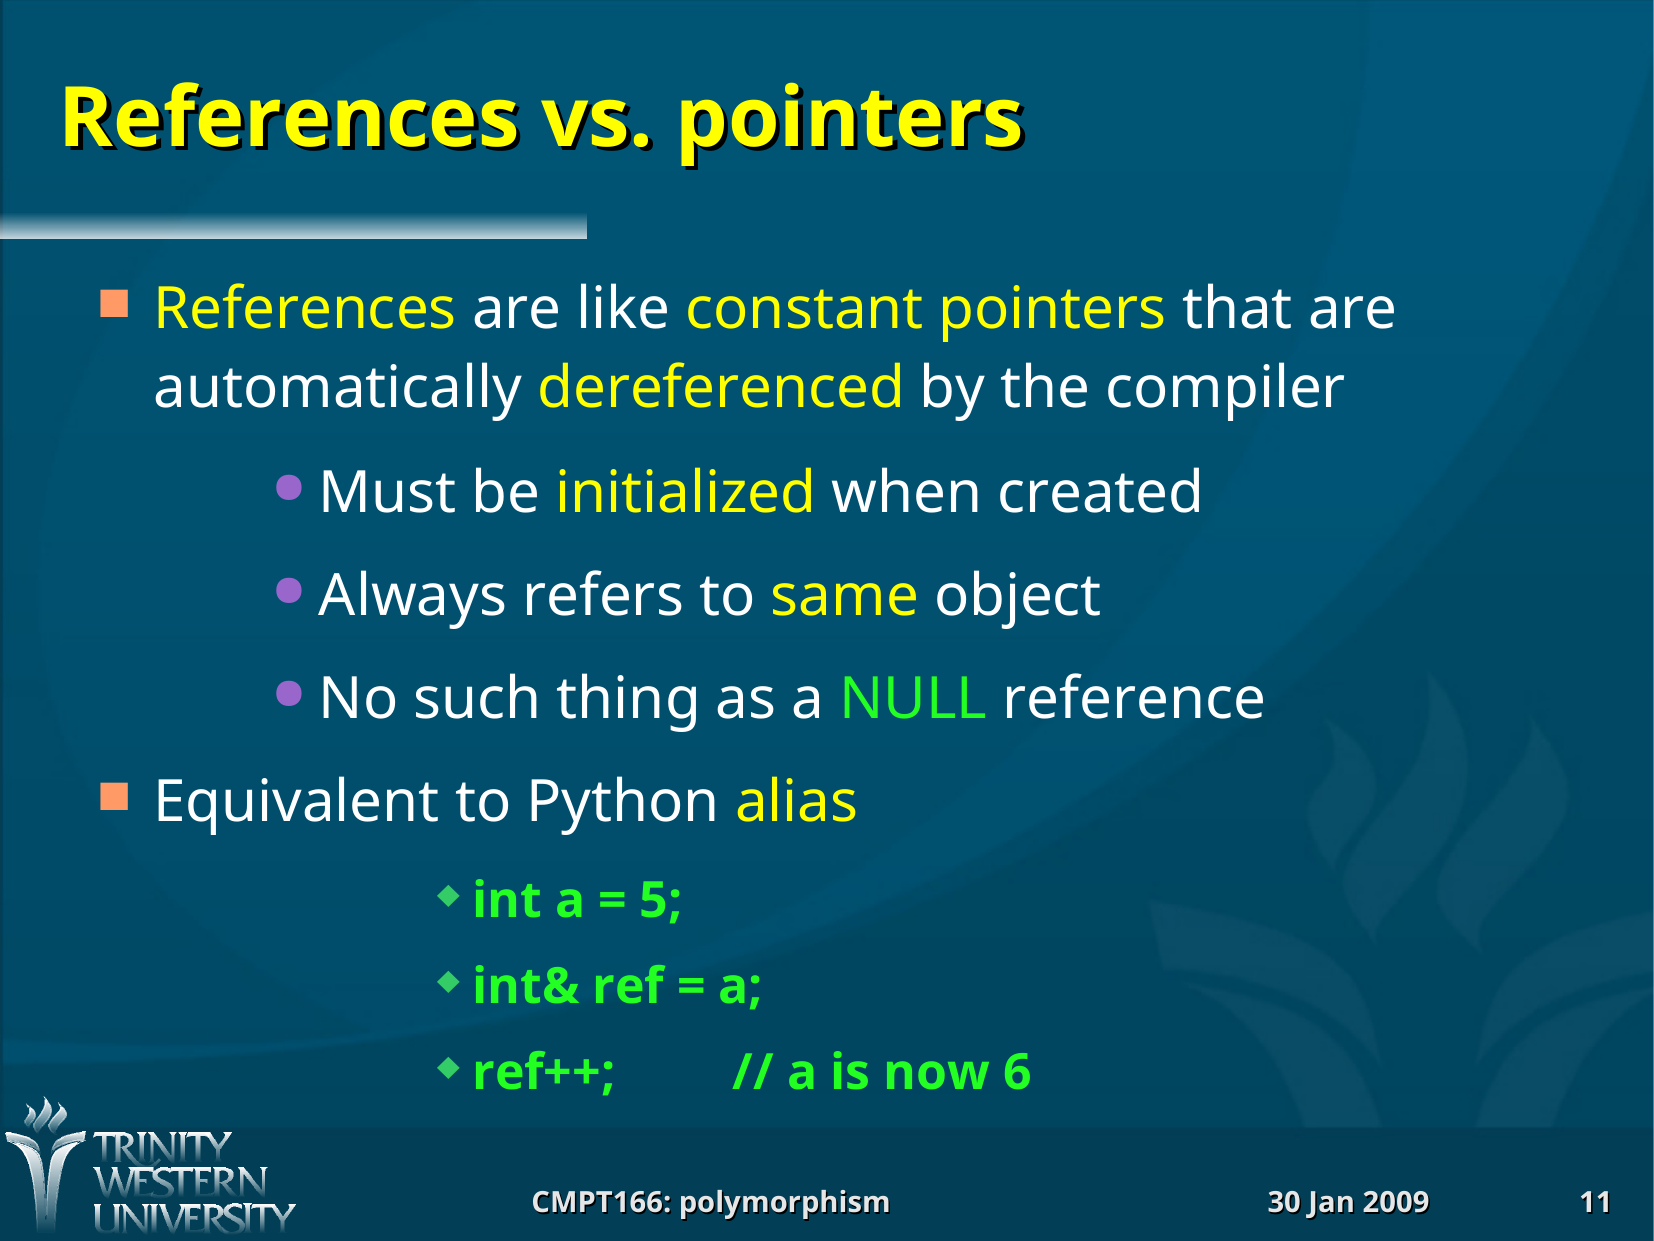

# References vs. pointers
References are like constant pointers that are automatically dereferenced by the compiler
Must be initialized when created
Always refers to same object
No such thing as a NULL reference
Equivalent to Python alias
int a = 5;
int& ref = a;
ref++;		// a is now 6
CMPT166: polymorphism
30 Jan 2009
11